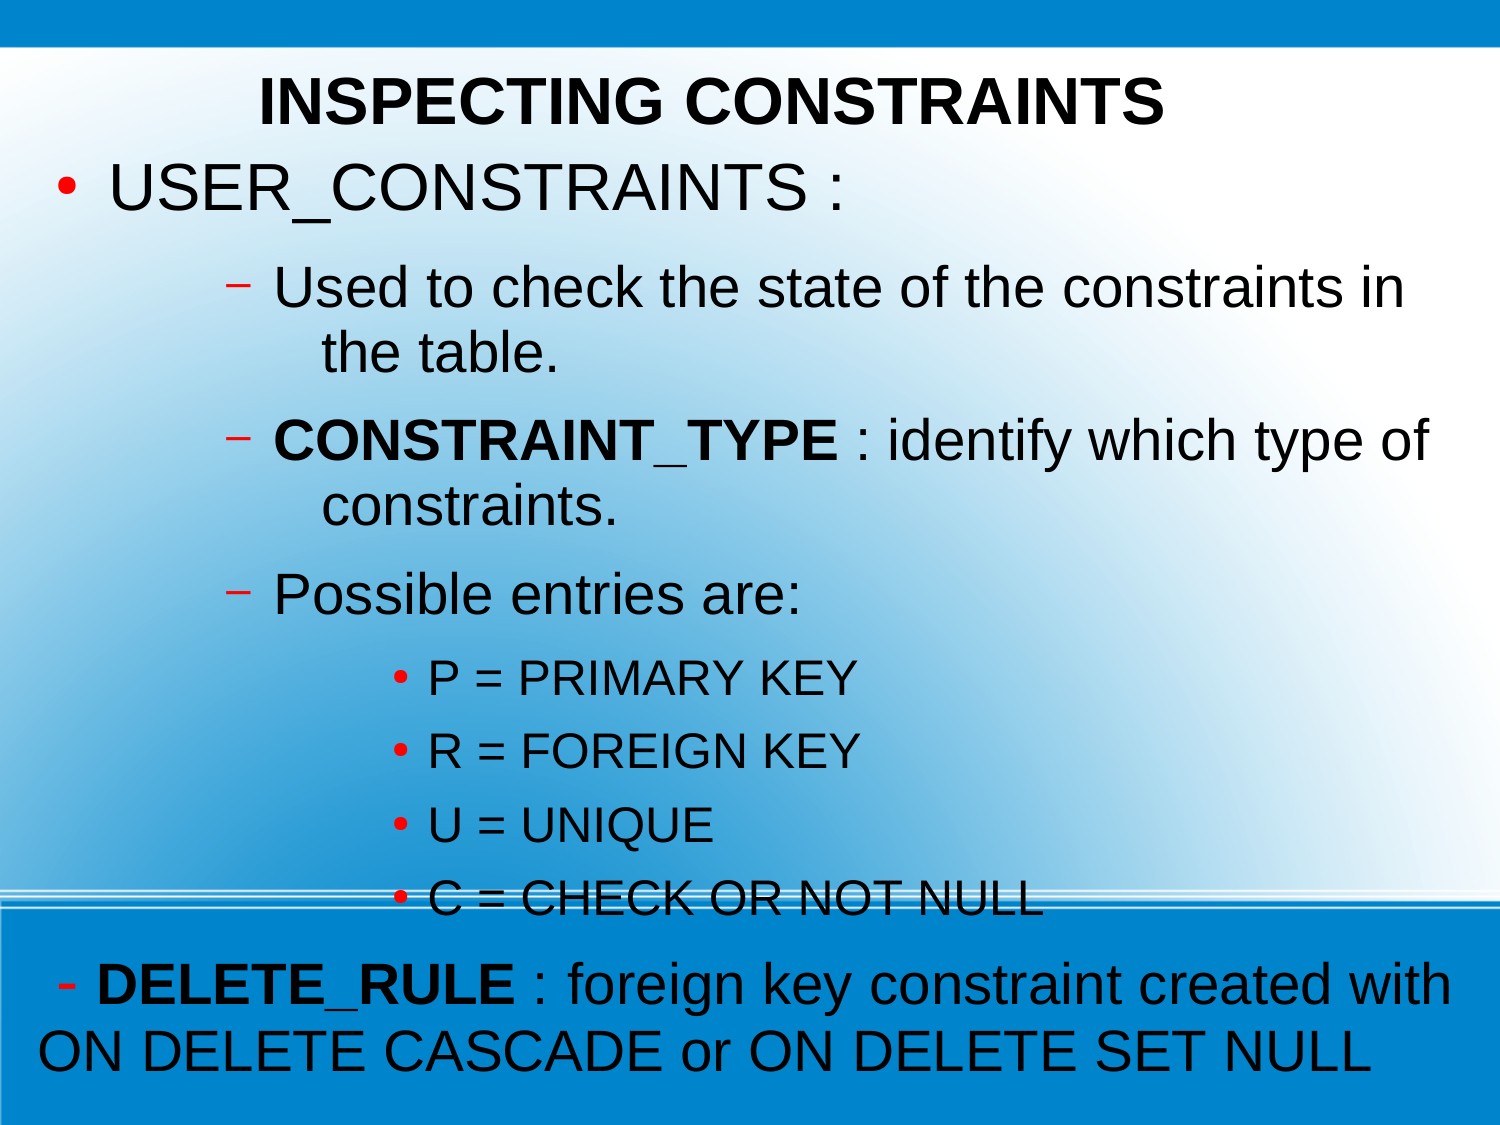

# INSPECTING CONSTRAINTS
USER_CONSTRAINTS :
Used to check the state of the constraints in the table.
CONSTRAINT_TYPE : identify which type of constraints.
Possible entries are:
P = PRIMARY KEY
R = FOREIGN KEY
U = UNIQUE
C = CHECK OR NOT NULL
 - DELETE_RULE : foreign key constraint created with ON DELETE CASCADE or ON DELETE SET NULL